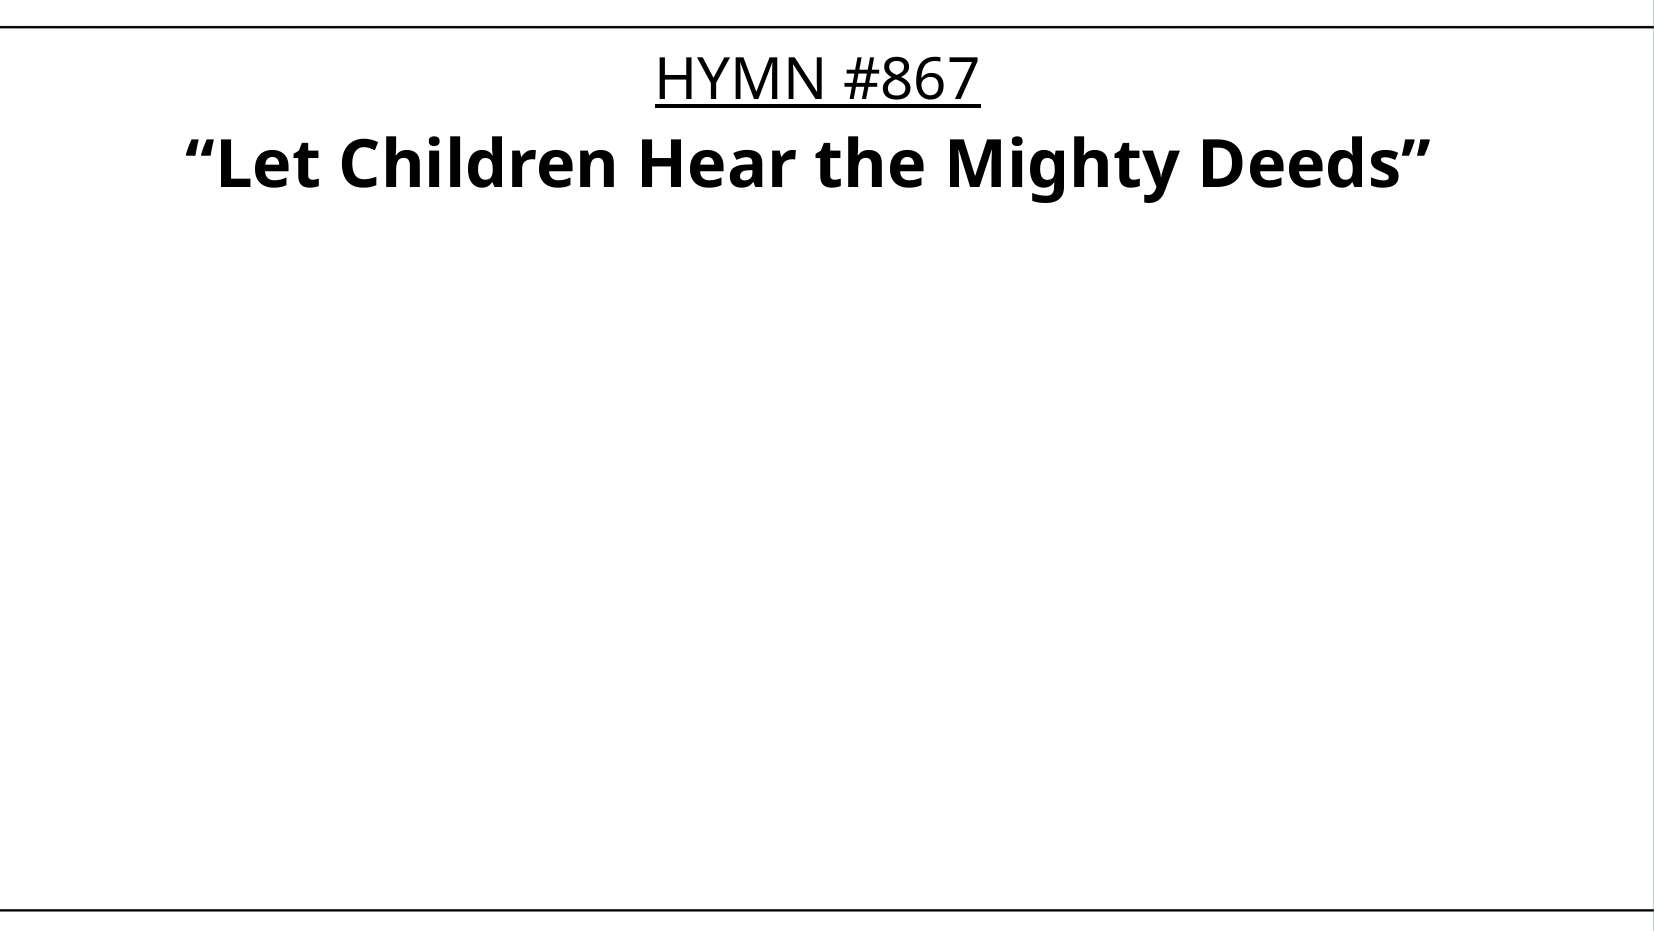

HYMN #867
“Let Children Hear the Mighty Deeds”